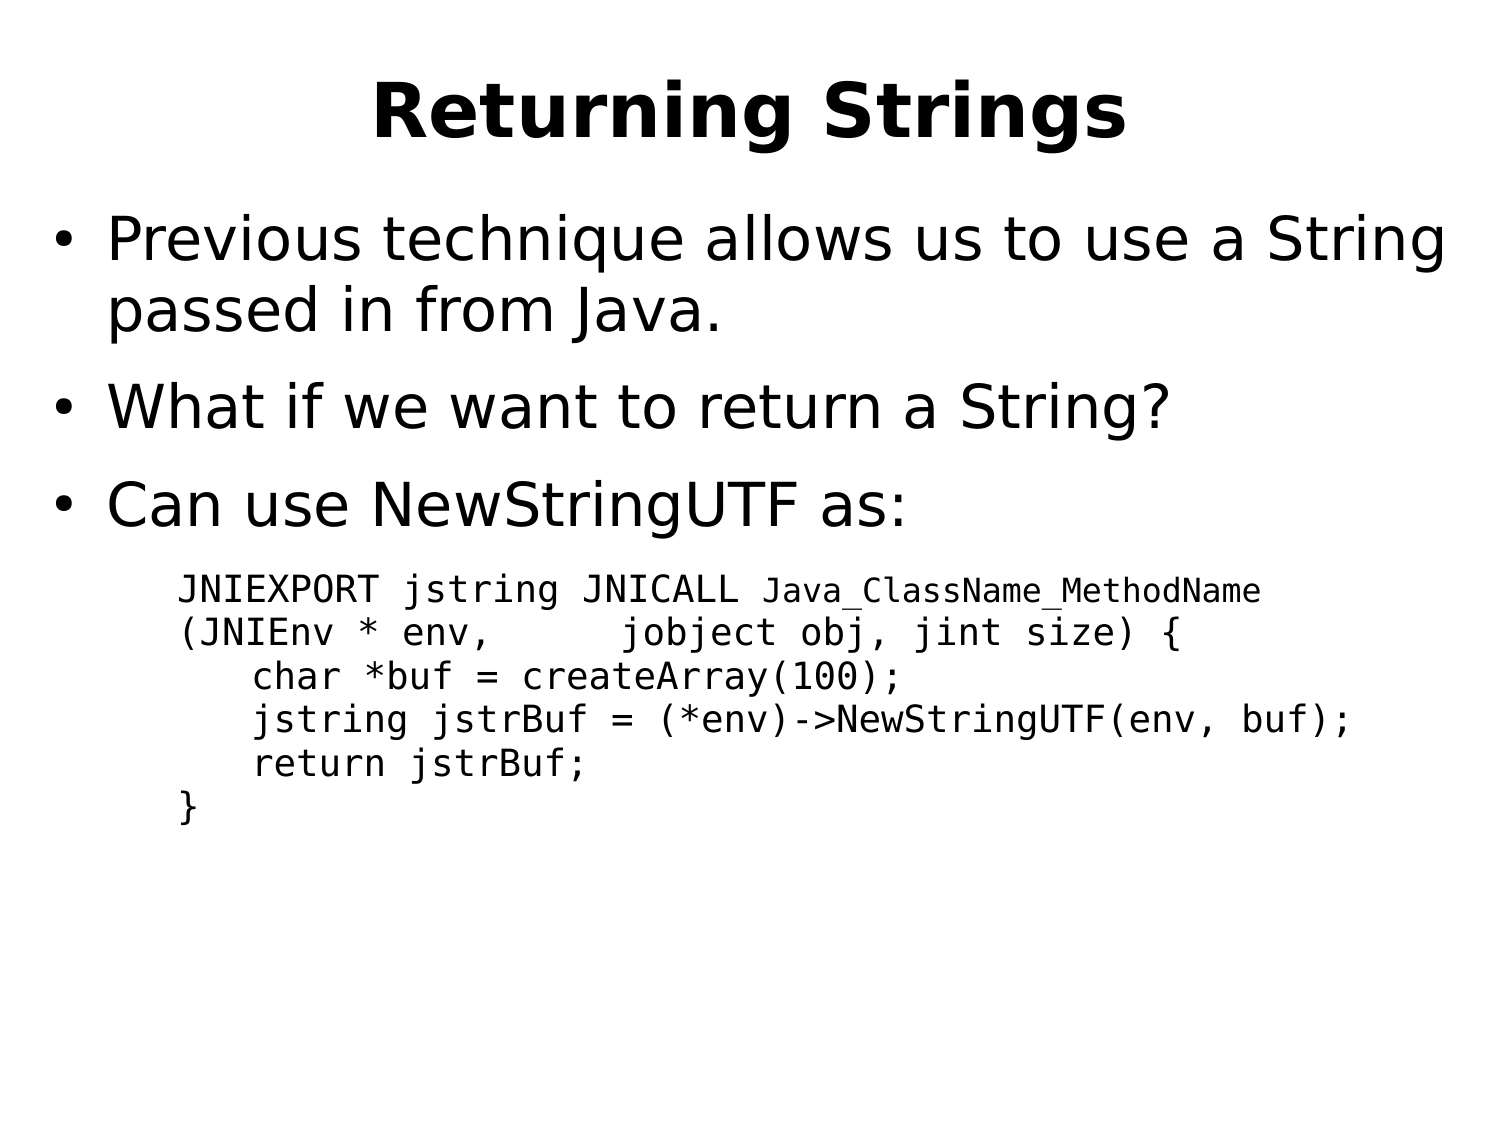

# Returning Strings
Previous technique allows us to use a String passed in from Java.
What if we want to return a String?
Can use NewStringUTF as:
JNIEXPORT jstring JNICALL Java_ClassName_MethodName
(JNIEnv * env,		jobject obj, jint size) {
	char *buf = createArray(100);
	jstring jstrBuf = (*env)->NewStringUTF(env, buf);
	return jstrBuf;
}